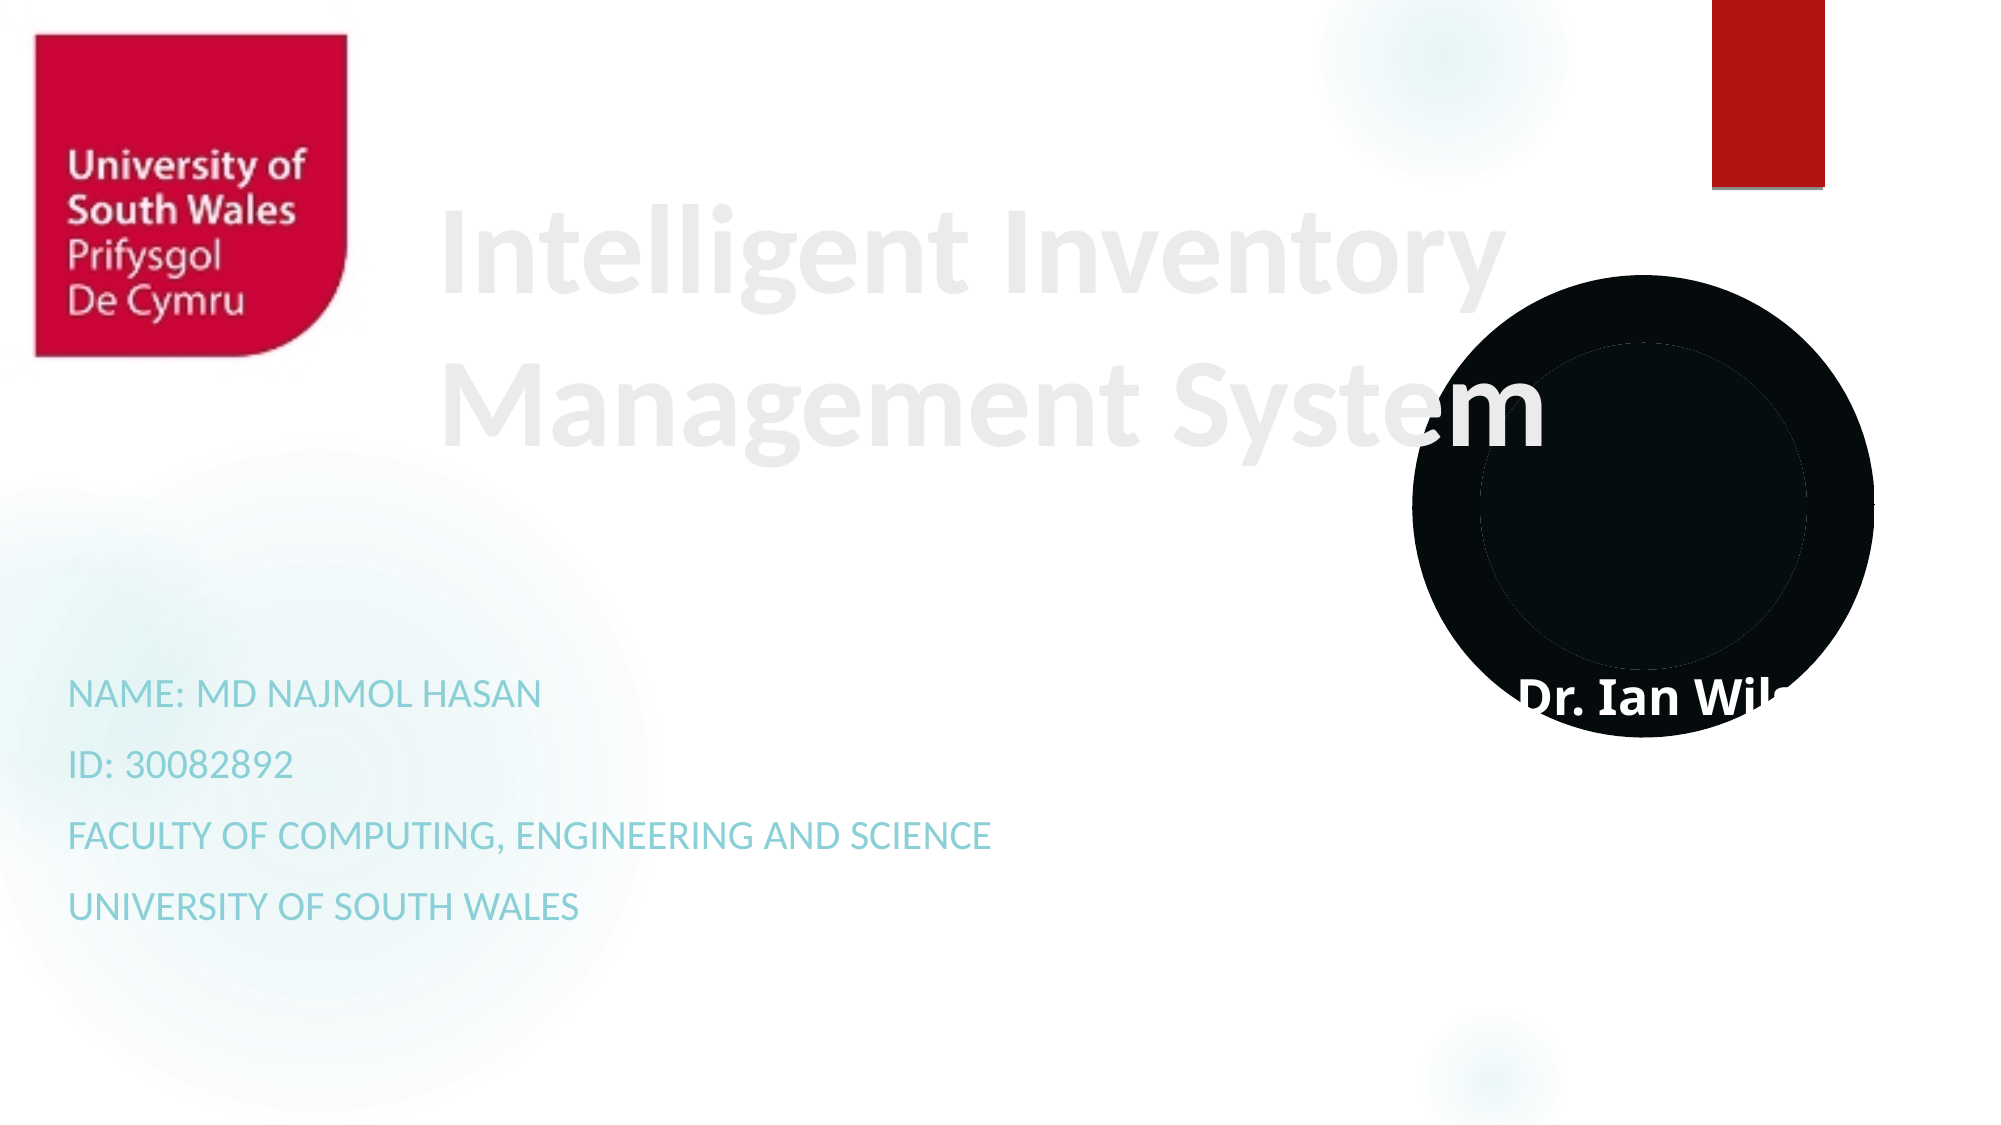

# Intelligent Inventory Management System
Professor Name: Dr. Ian Wilson
Faculty of Computing, Engineering and Science
University of South Wales
Name: Md Najmol hasan
ID: 30082892
Faculty of Computing, Engineering and Science
University of South Wales